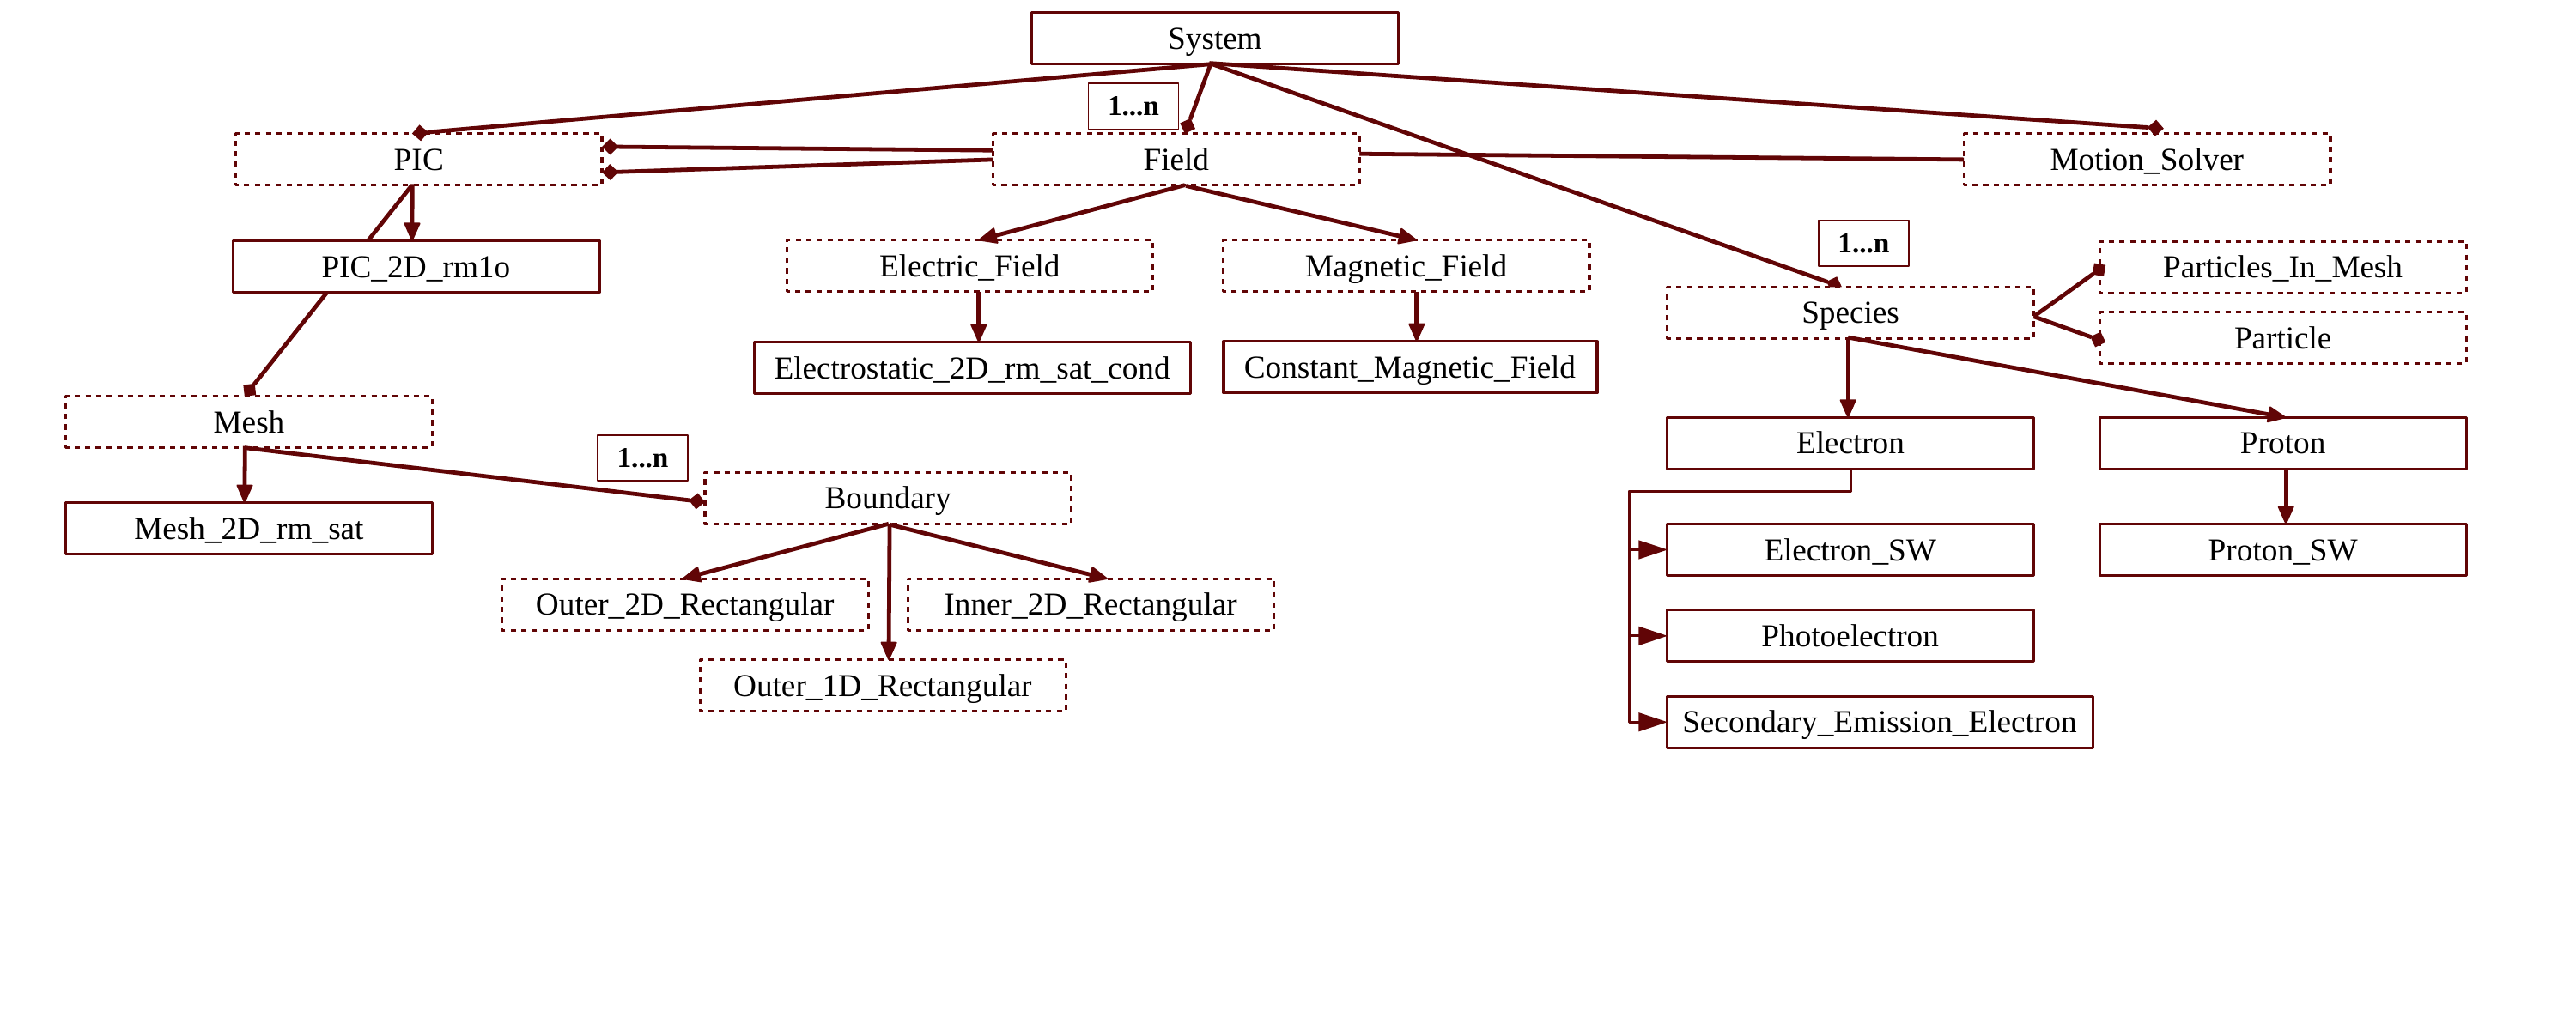

System
1...n
PIC
Field
Motion_Solver
1...n
Electric_Field
Magnetic_Field
PIC_2D_rm1o
Particles_In_Mesh
Species
Particle
Constant_Magnetic_Field
Electrostatic_2D_rm_sat_cond
Mesh
Electron
Proton
1...n
Boundary
Mesh_2D_rm_sat
Electron_SW
Proton_SW
Outer_2D_Rectangular
Inner_2D_Rectangular
Photoelectron
Outer_1D_Rectangular
Secondary_Emission_Electron